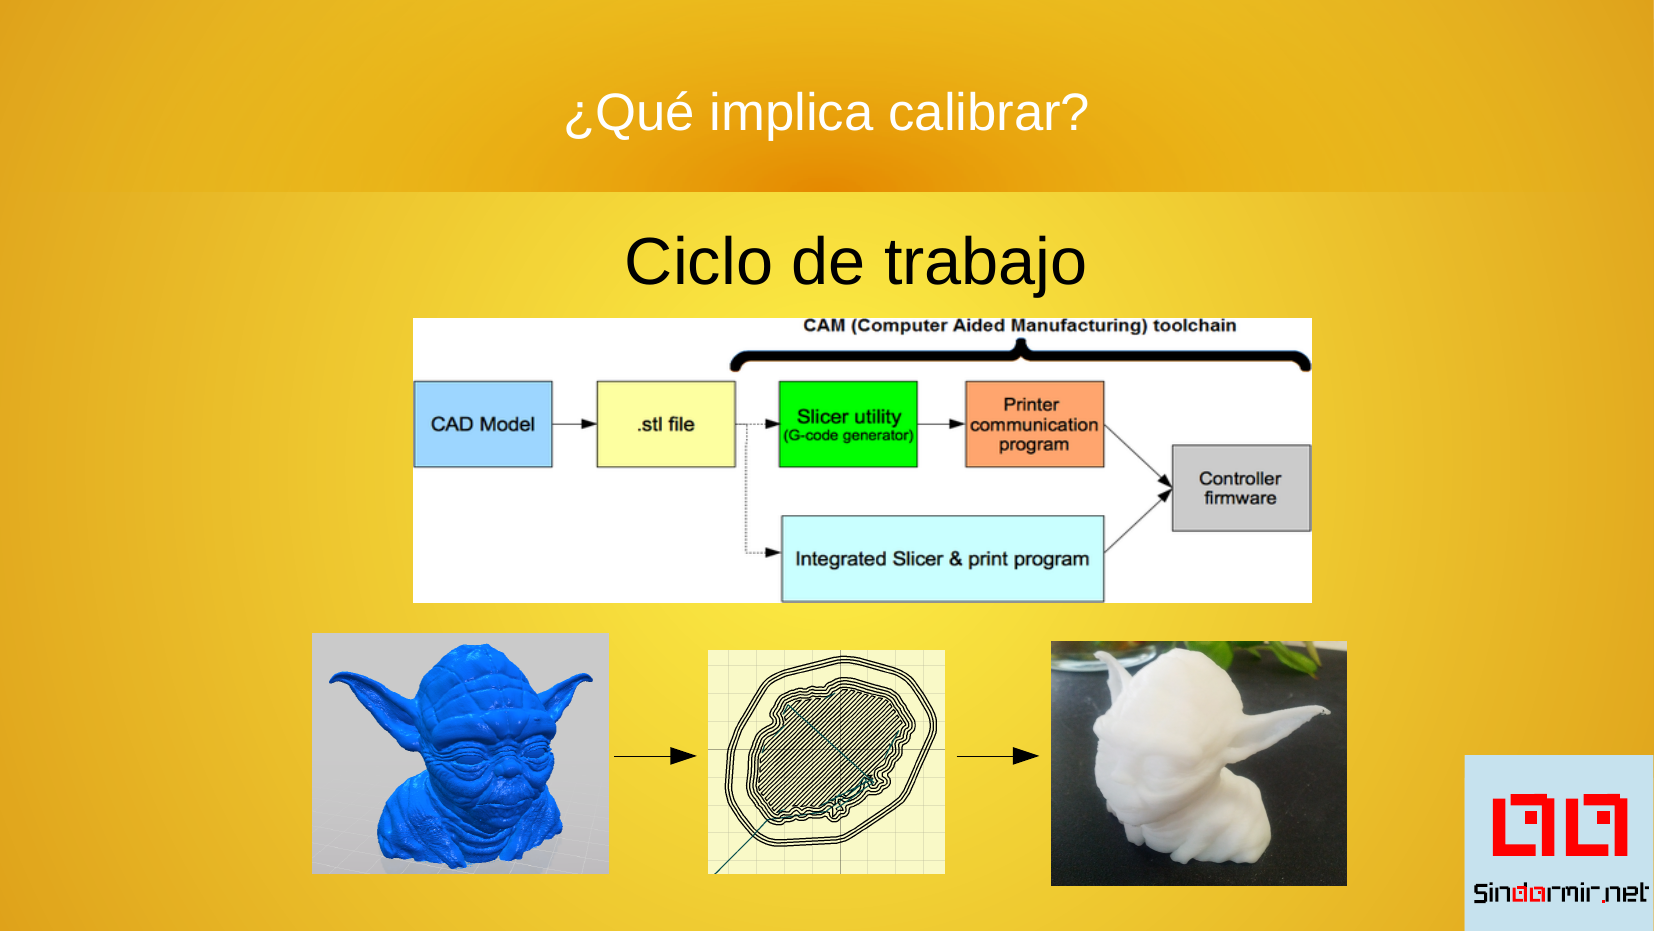

# ¿Qué implica calibrar?
Ciclo de trabajo